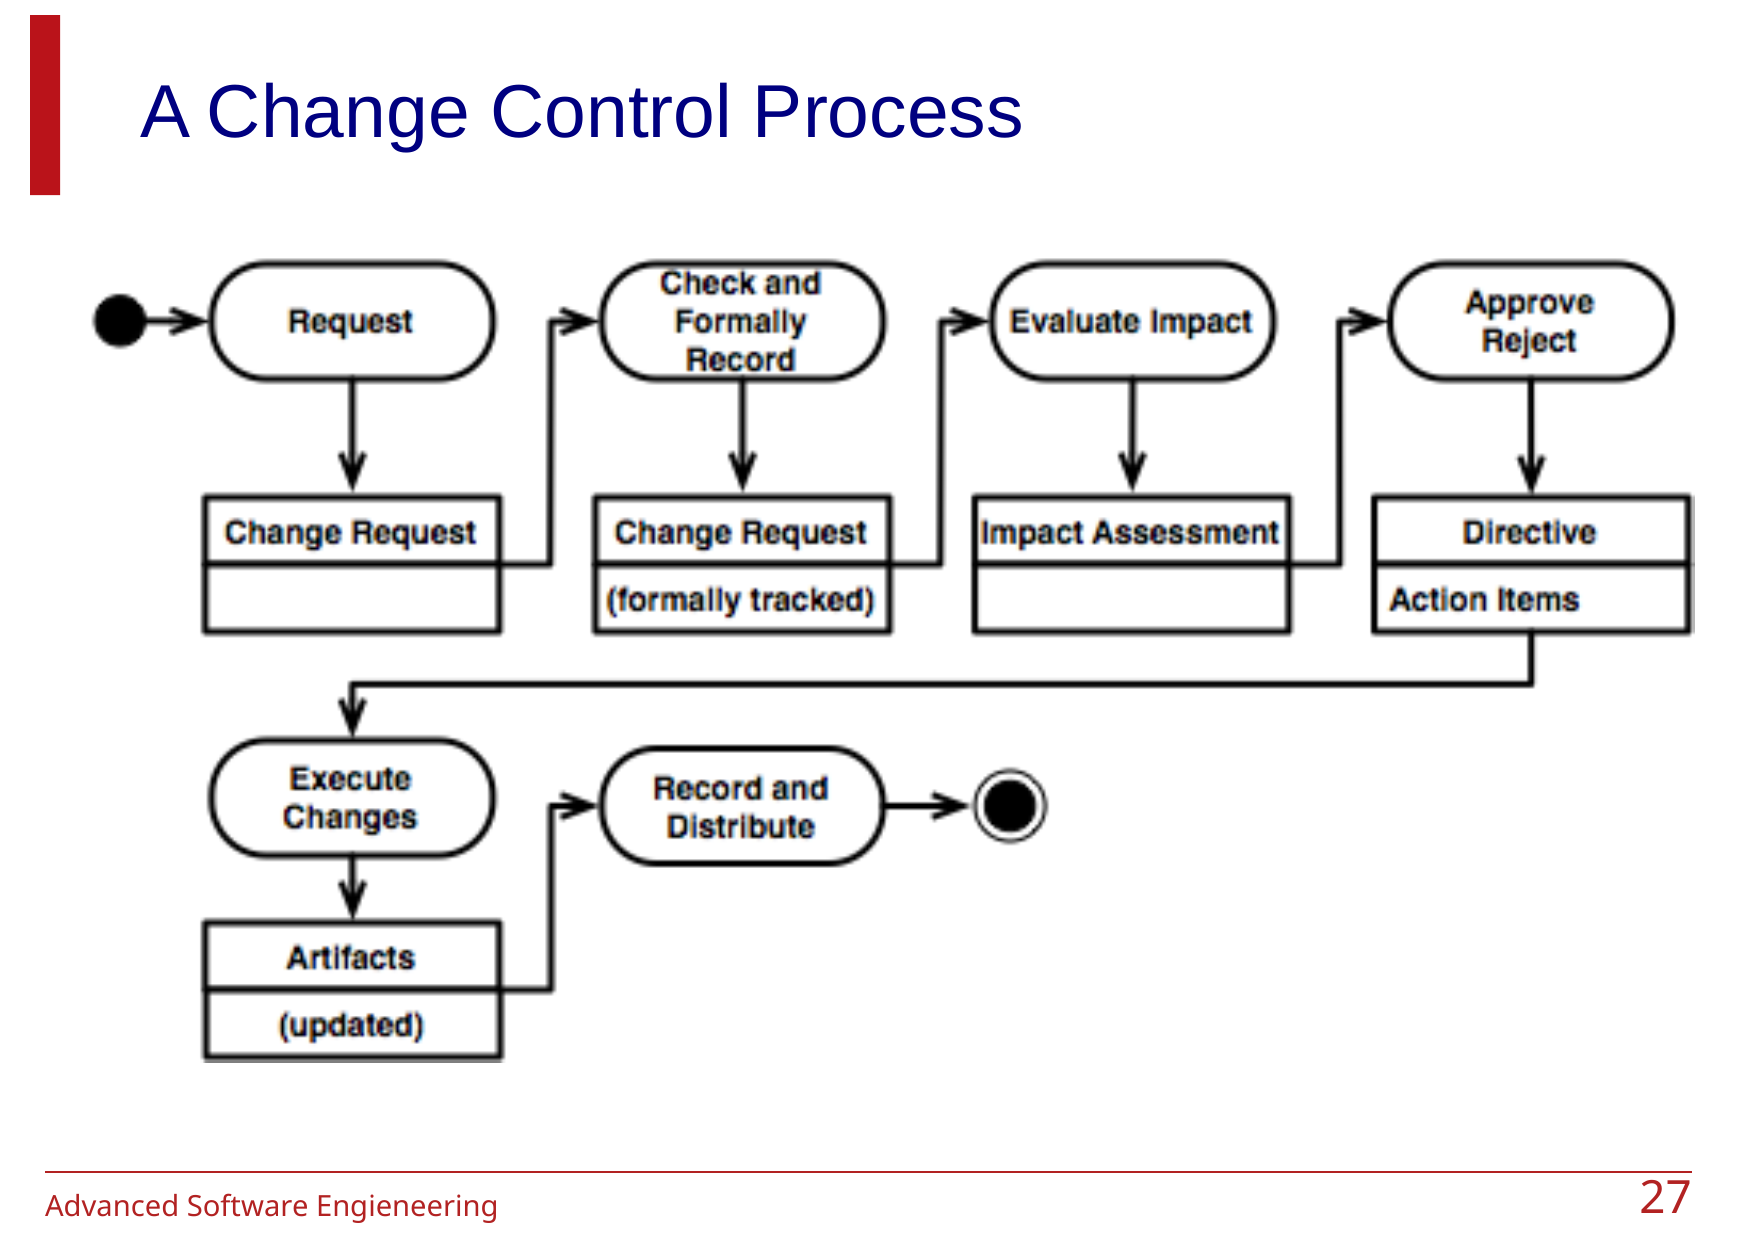

# A Change Control Process
27
Advanced Software Engieneering